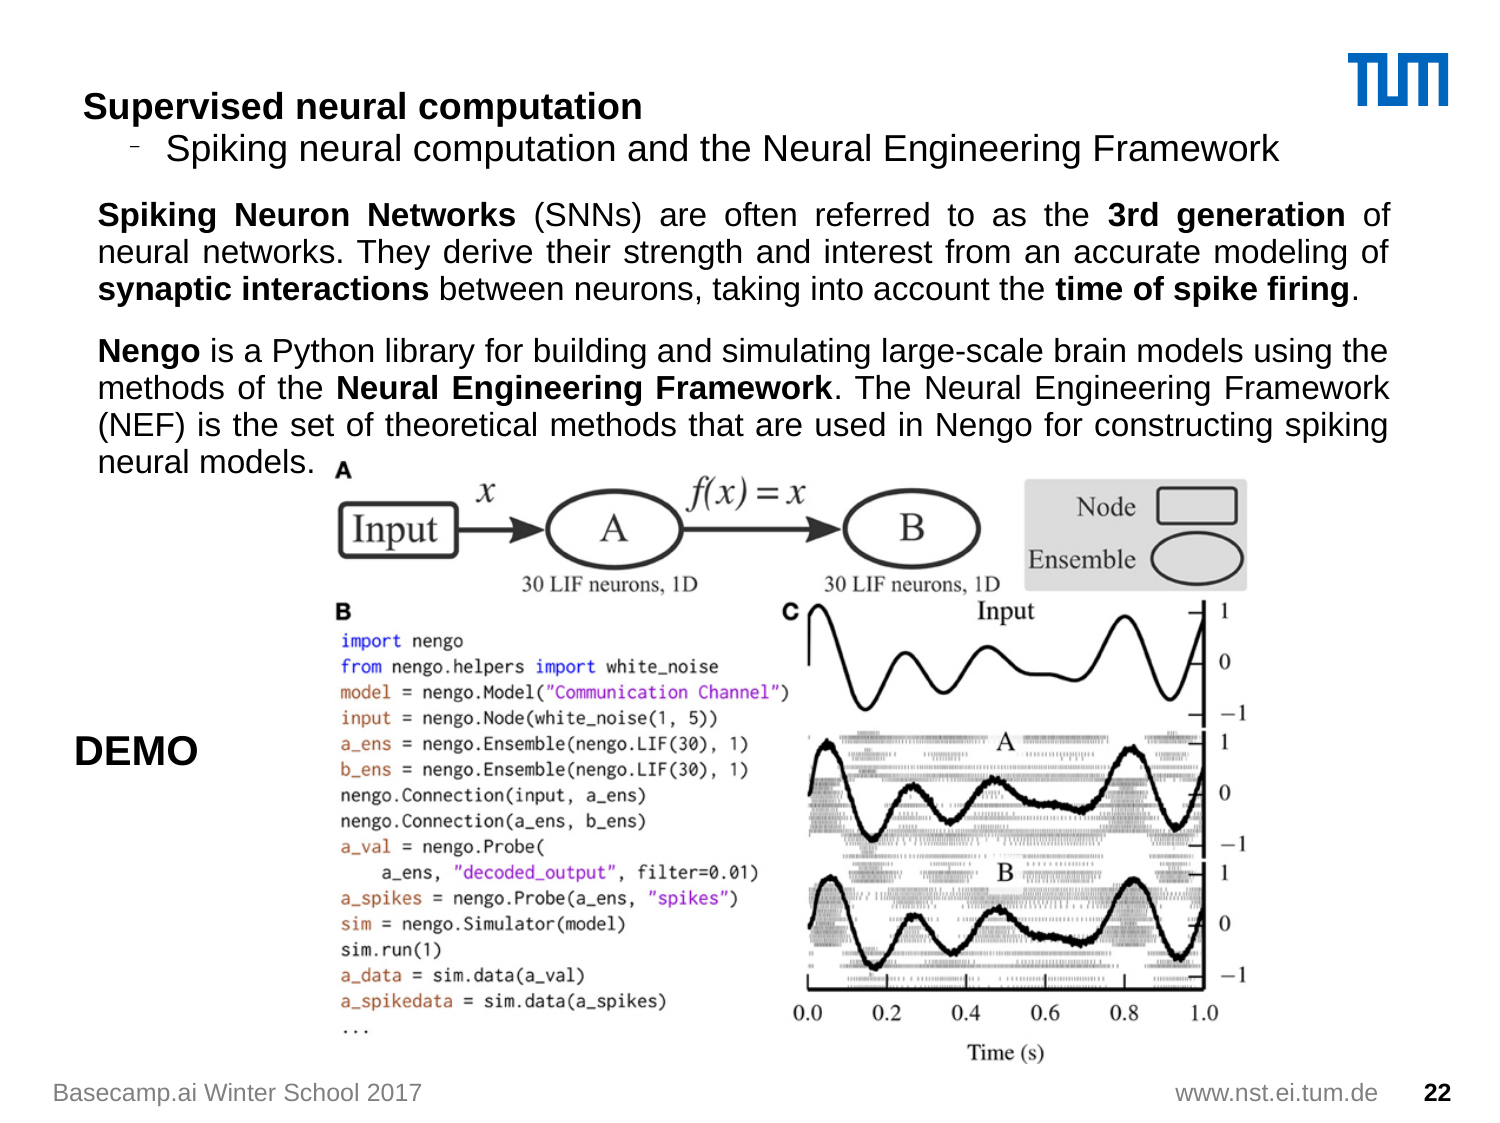

Supervised neural computation
Spiking neural computation and the Neural Engineering Framework
Spiking Neuron Networks (SNNs) are often referred to as the 3rd generation of neural networks. They derive their strength and interest from an accurate modeling of synaptic interactions between neurons, taking into account the time of spike firing.
Nengo is a Python library for building and simulating large-scale brain models using the methods of the Neural Engineering Framework. The Neural Engineering Framework (NEF) is the set of theoretical methods that are used in Nengo for constructing spiking neural models.
DEMO
Basecamp.ai Winter School 2017
22